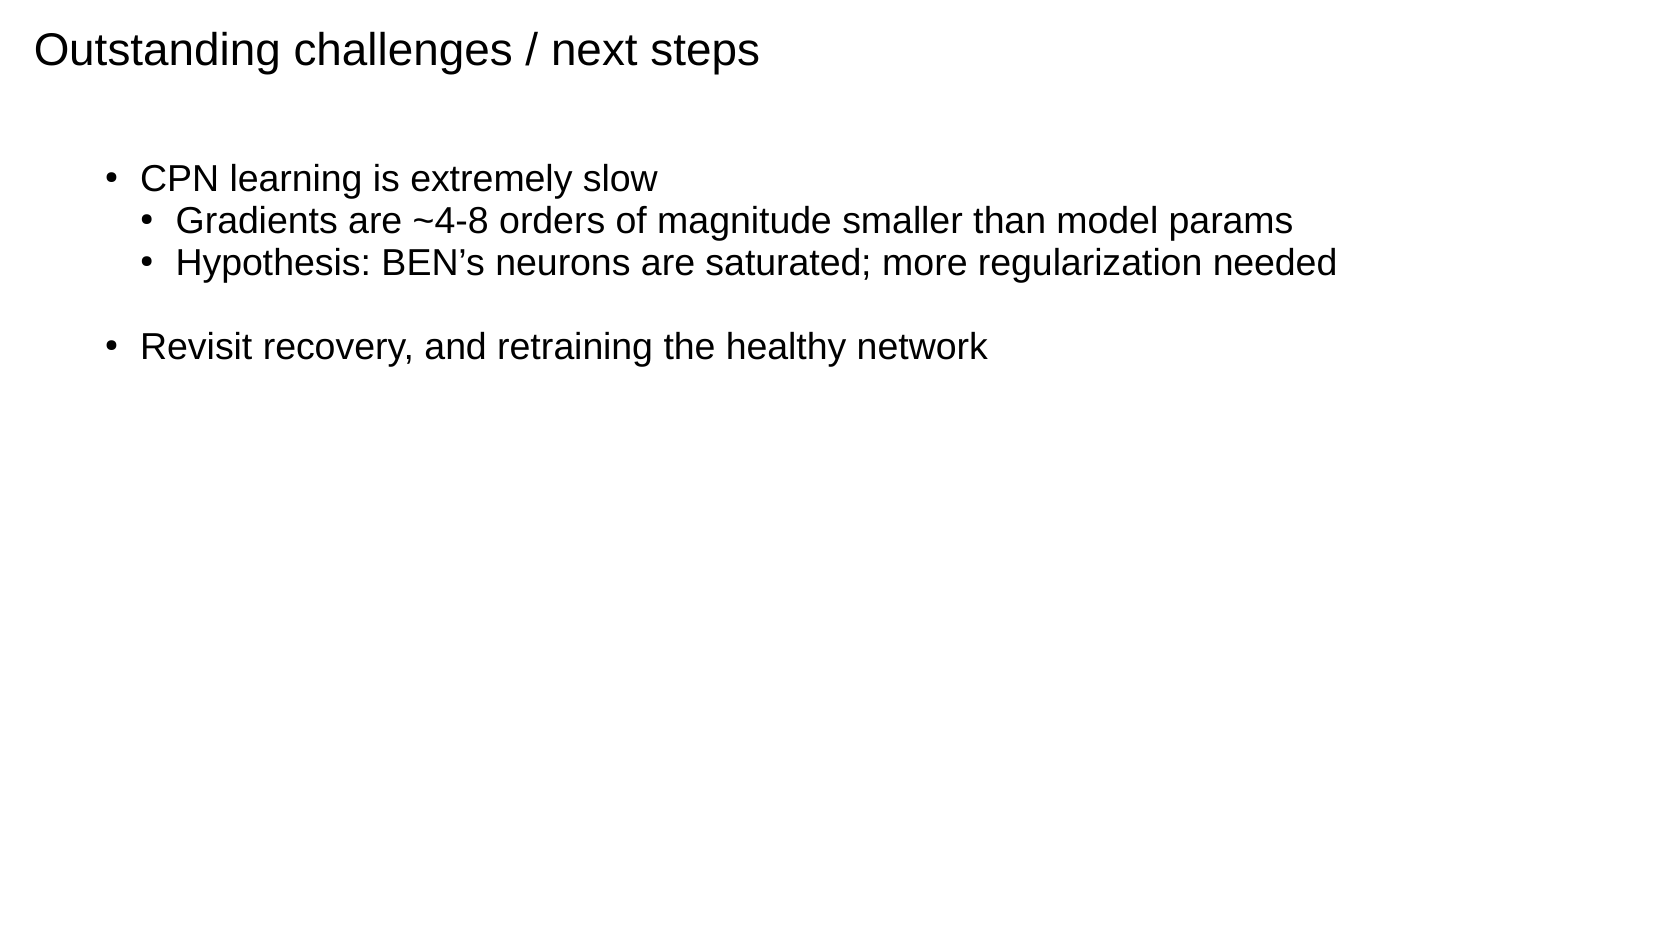

Outstanding challenges / next steps
CPN learning is extremely slow
Gradients are ~4-8 orders of magnitude smaller than model params
Hypothesis: BEN’s neurons are saturated; more regularization needed
Revisit recovery, and retraining the healthy network